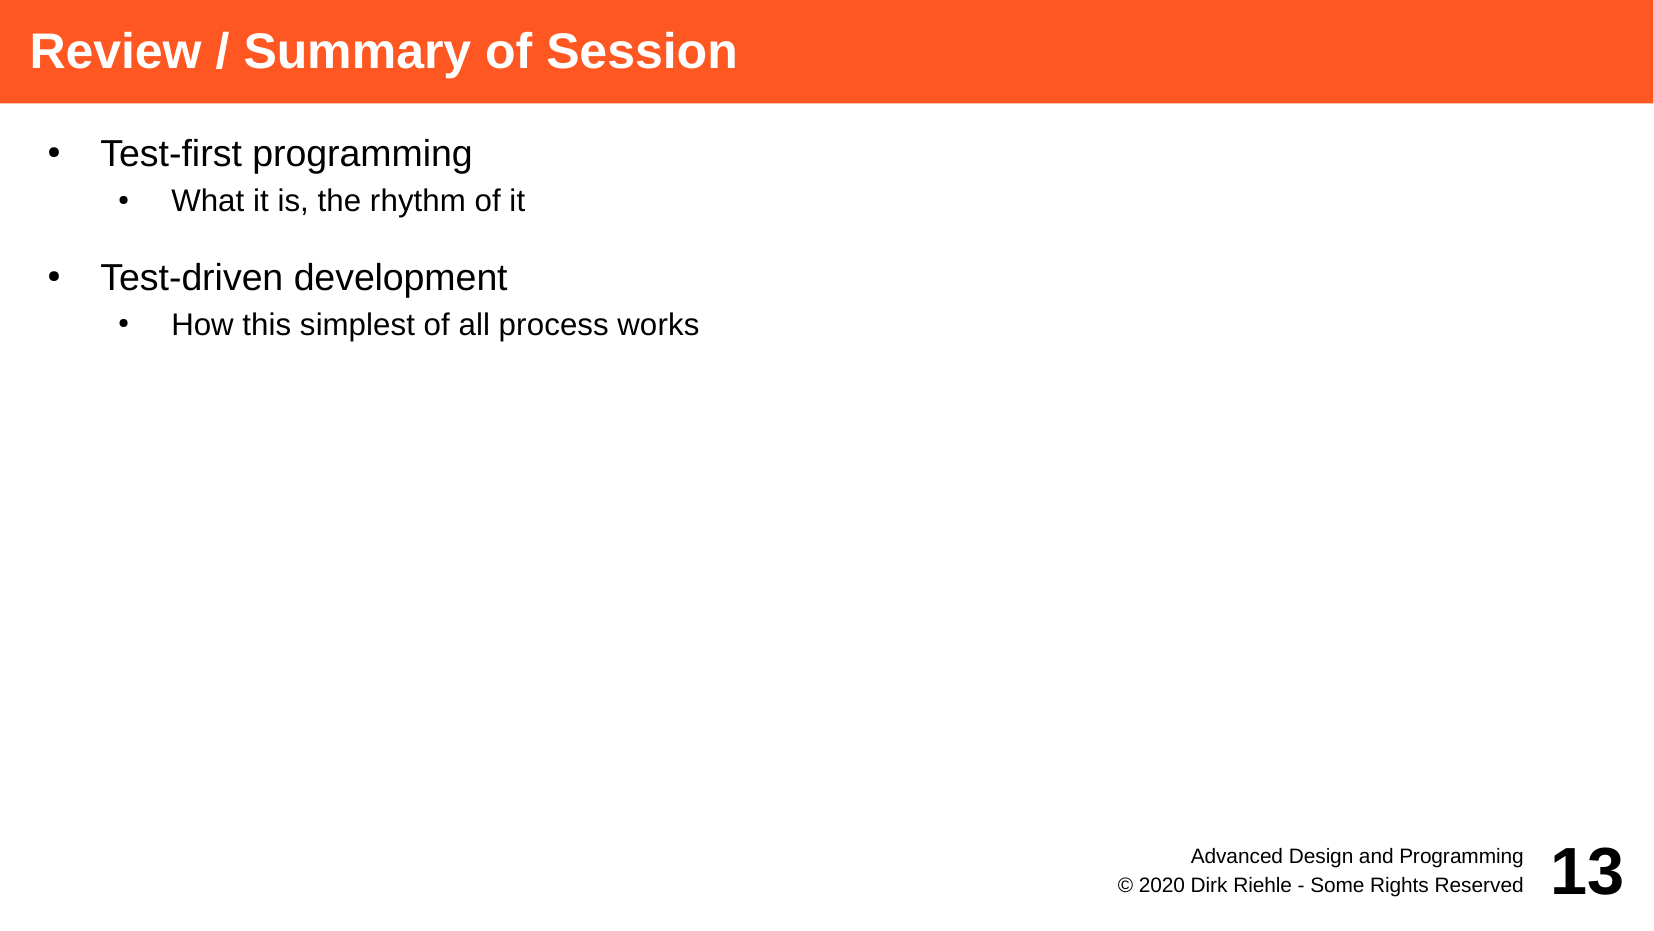

# Review / Summary of Session
Test-first programming
What it is, the rhythm of it
Test-driven development
How this simplest of all process works
Advanced Design and Programming
13
© 2020 Dirk Riehle - Some Rights Reserved